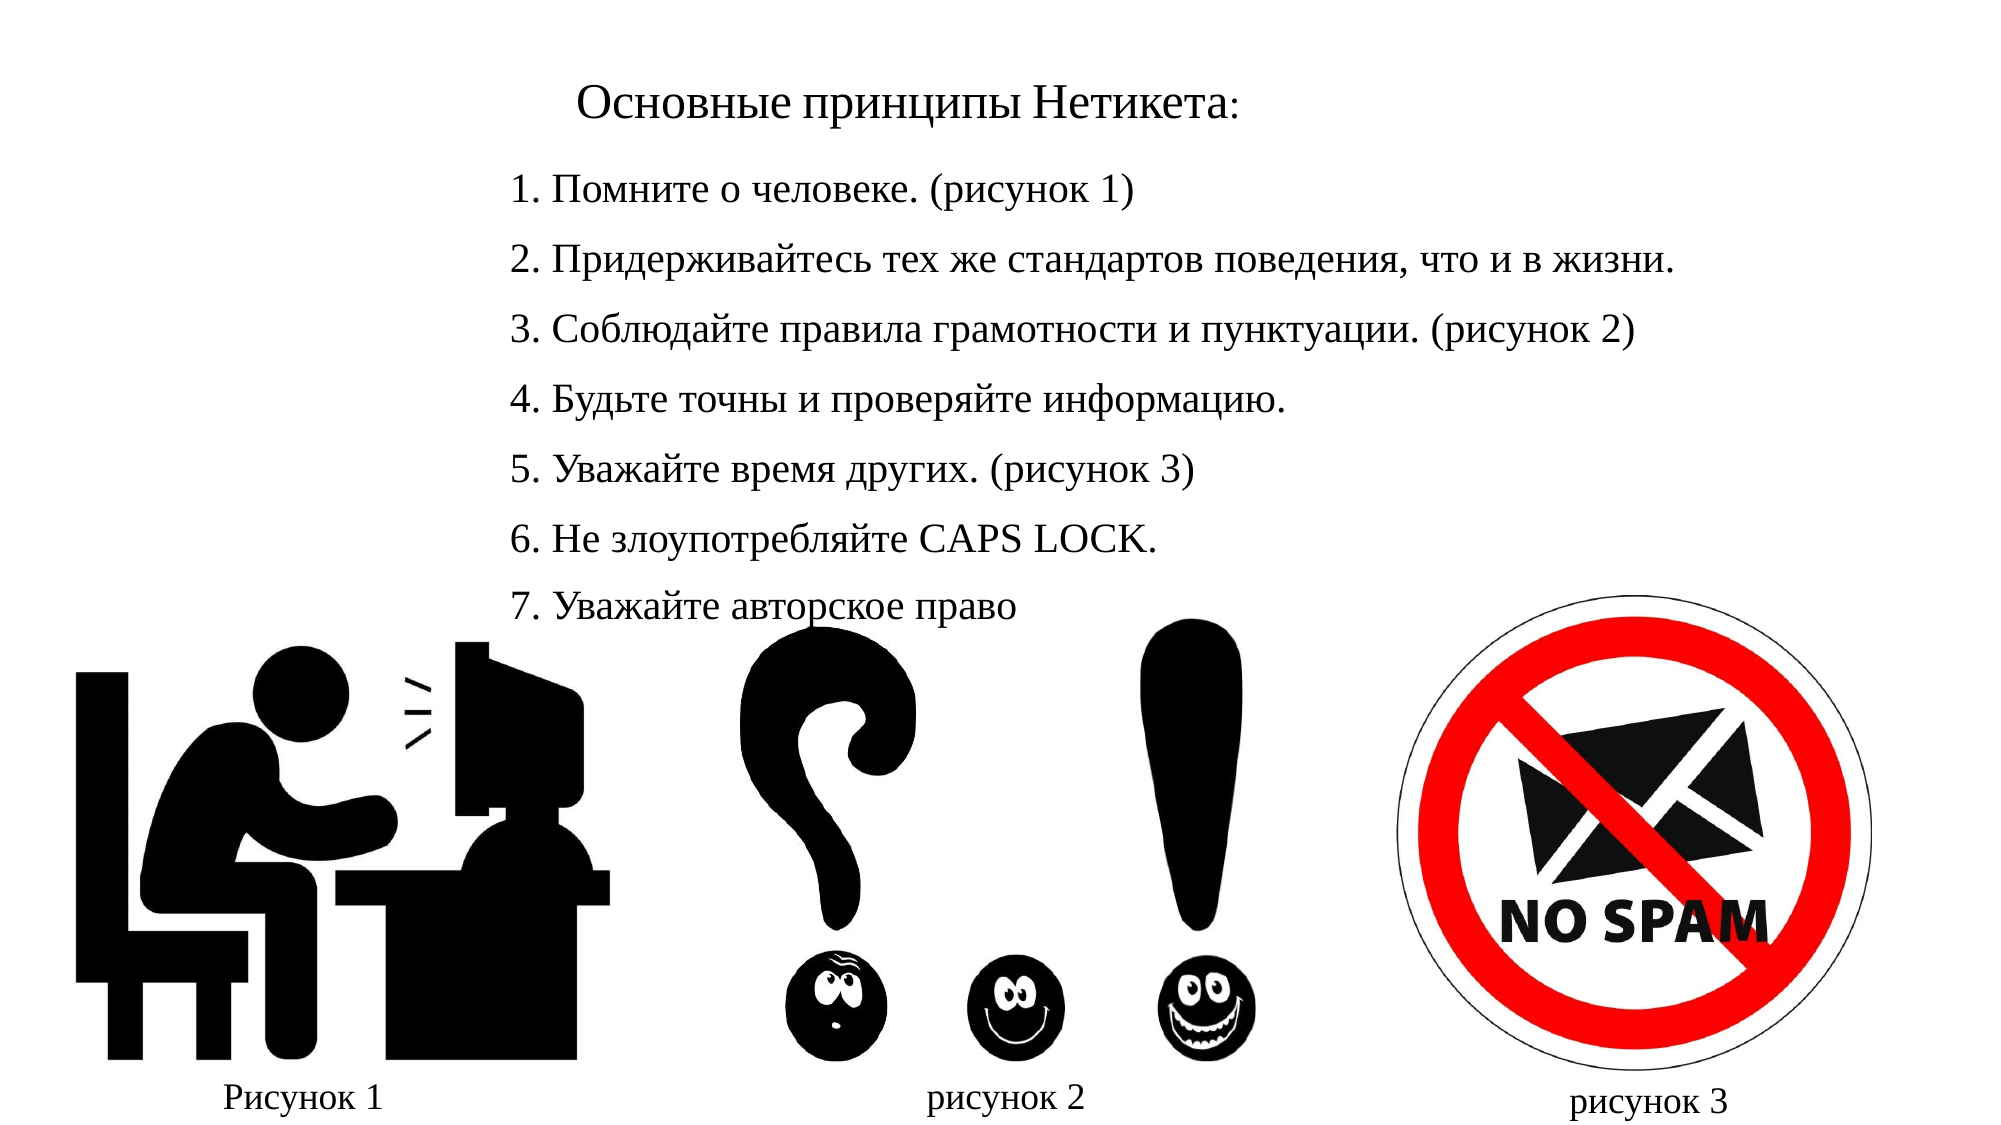

Основные принципы Нетикета:
1. Помните о человеке. (рисунок 1)
2. Придерживайтесь тех же стандартов поведения, что и в жизни.
3. Соблюдайте правила грамотности и пунктуации. (рисунок 2)
4. Будьте точны и проверяйте информацию.
5. Уважайте время других. (рисунок 3)
6. Не злоупотребляйте CAPS LOCK.
7. Уважайте авторское право
Рисунок 1
рисунок 2
рисунок 3